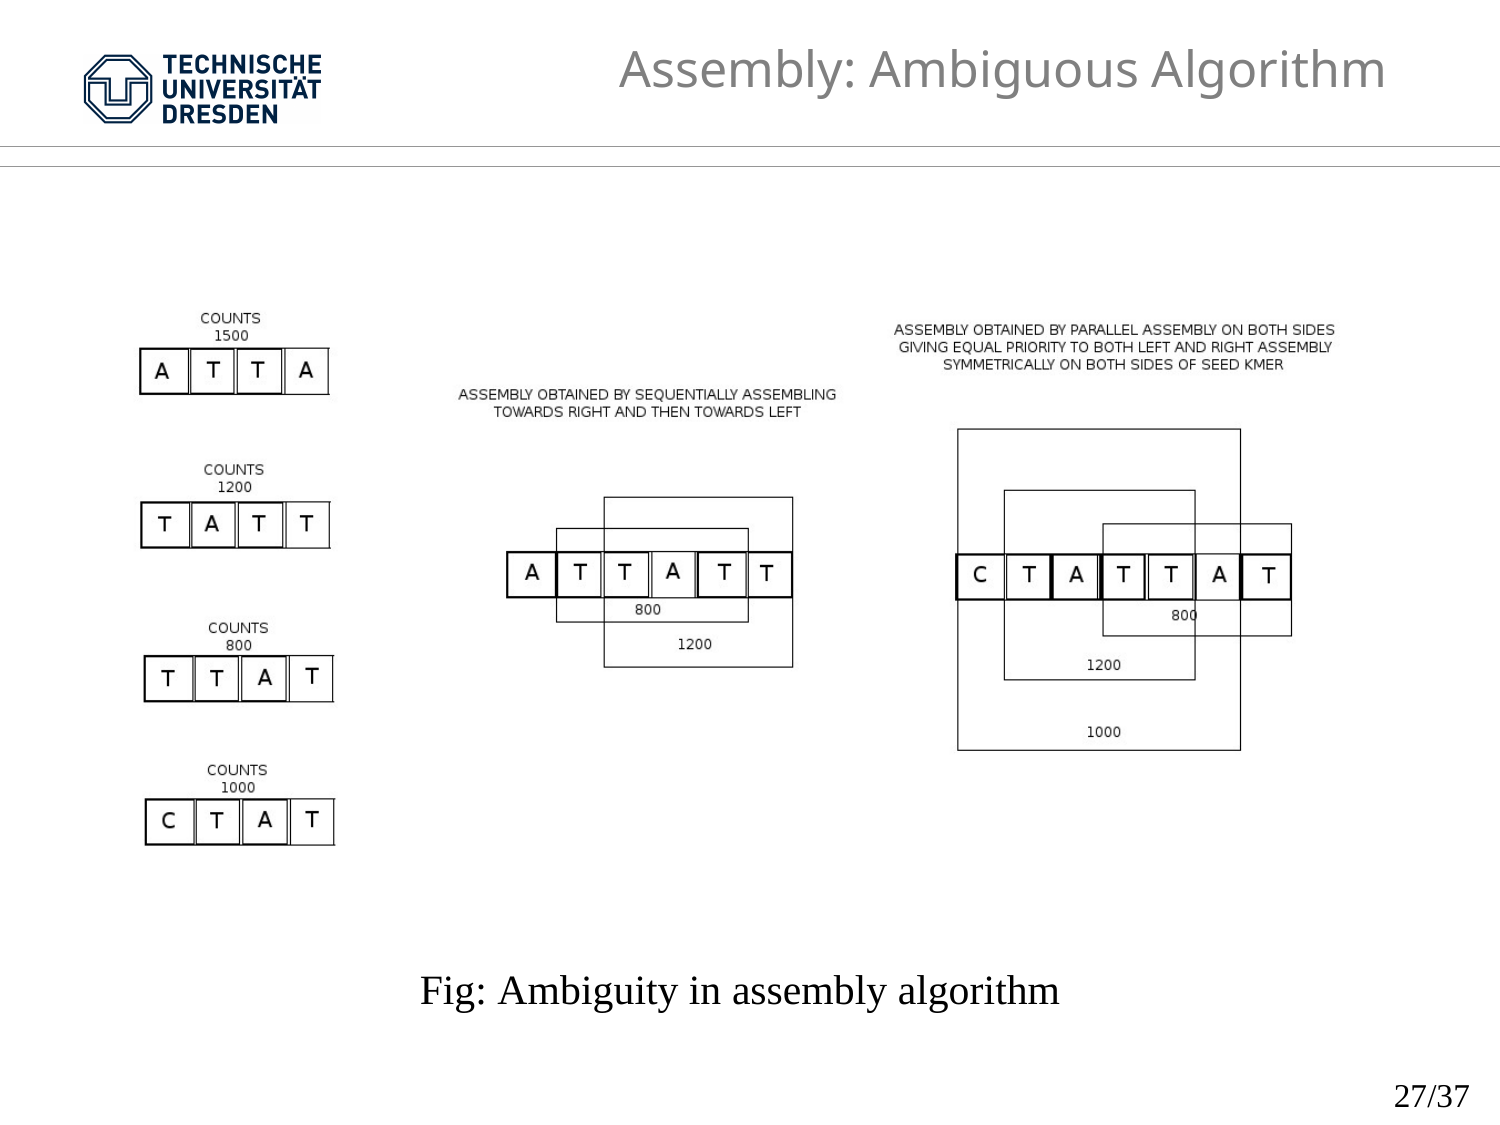

# Assembly: Ambiguous Algorithm
Fig: Ambiguity in assembly algorithm
27